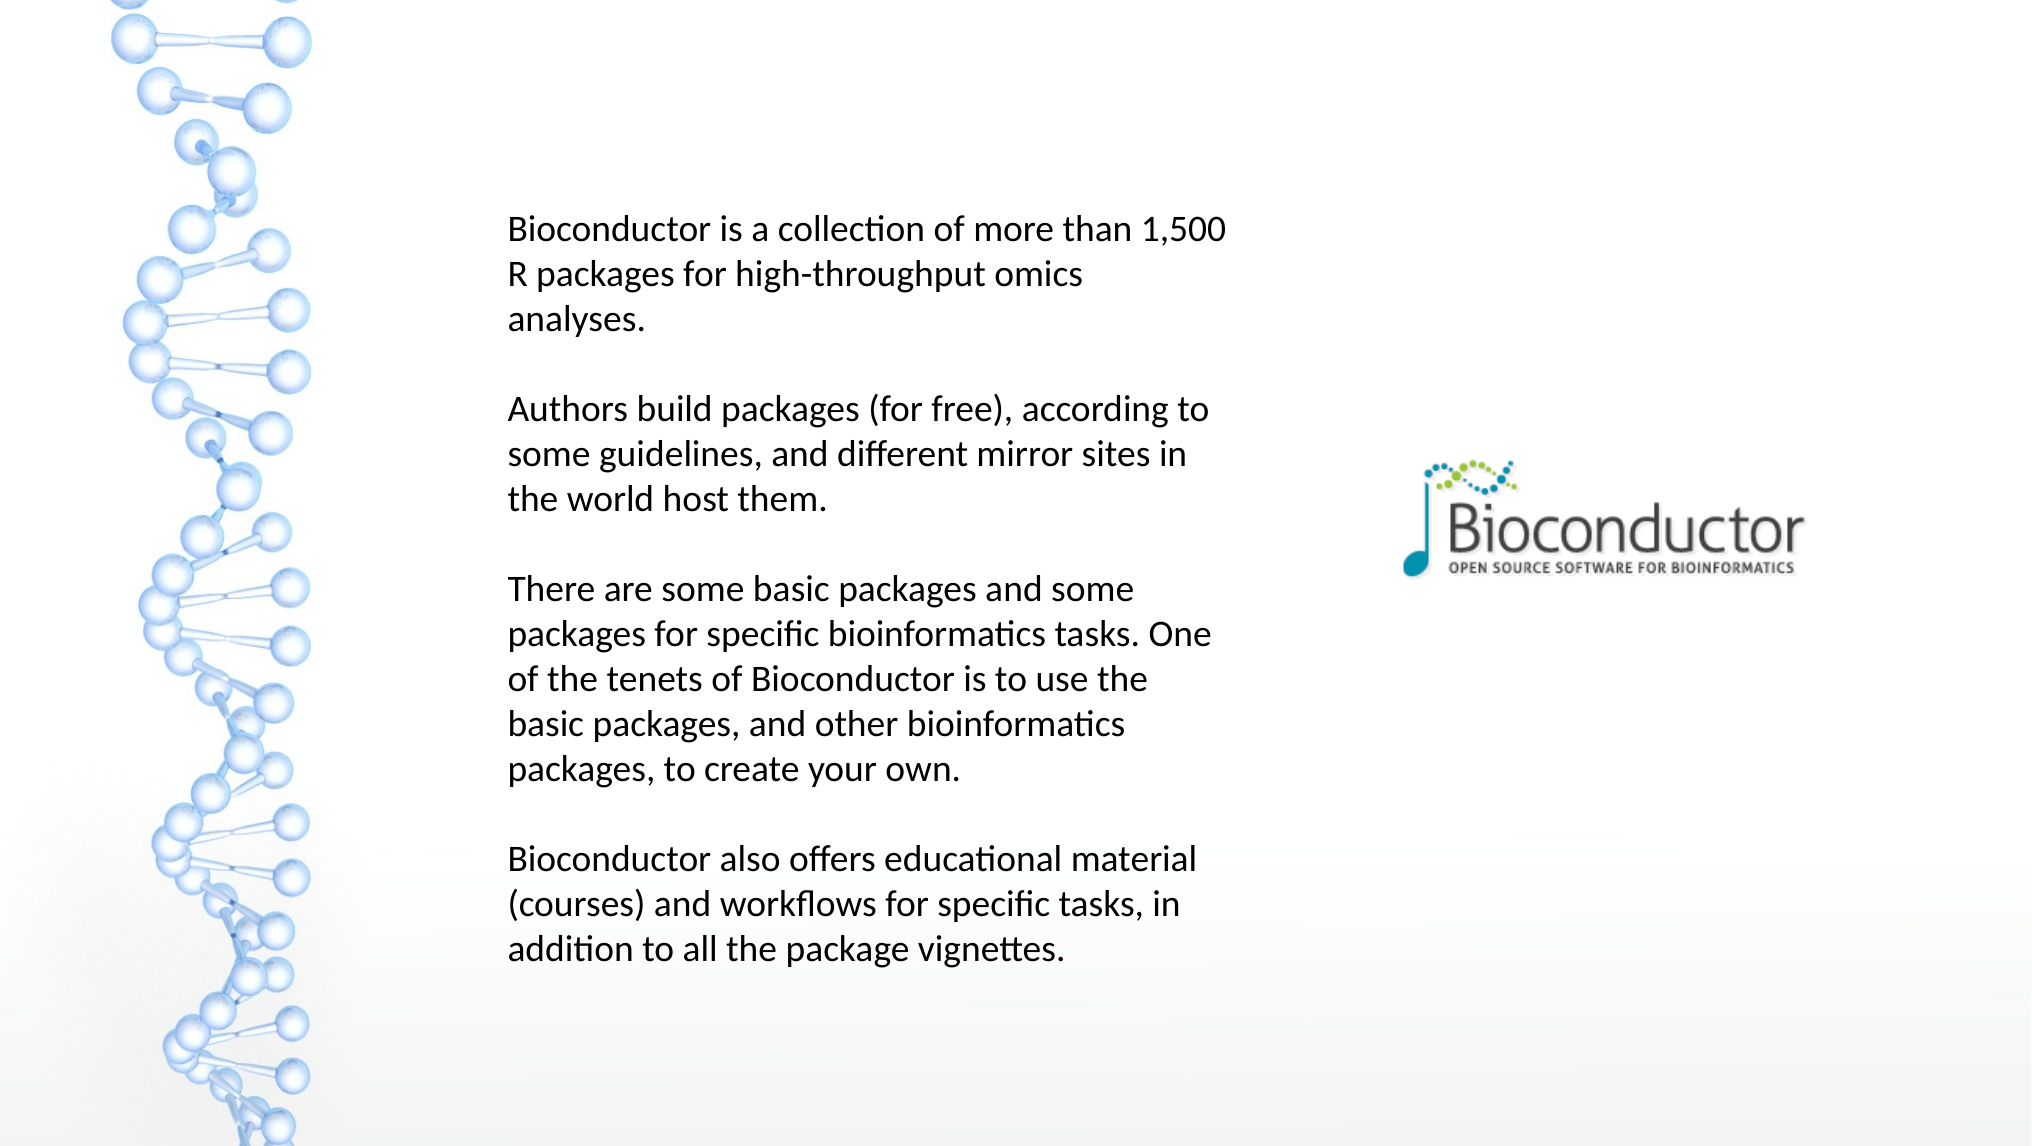

Bioconductor is a collection of more than 1,500 R packages for high-throughput omics analyses.
Authors build packages (for free), according to some guidelines, and different mirror sites in the world host them.
There are some basic packages and some packages for specific bioinformatics tasks. One of the tenets of Bioconductor is to use the basic packages, and other bioinformatics packages, to create your own.
Bioconductor also offers educational material (courses) and workflows for specific tasks, in addition to all the package vignettes.